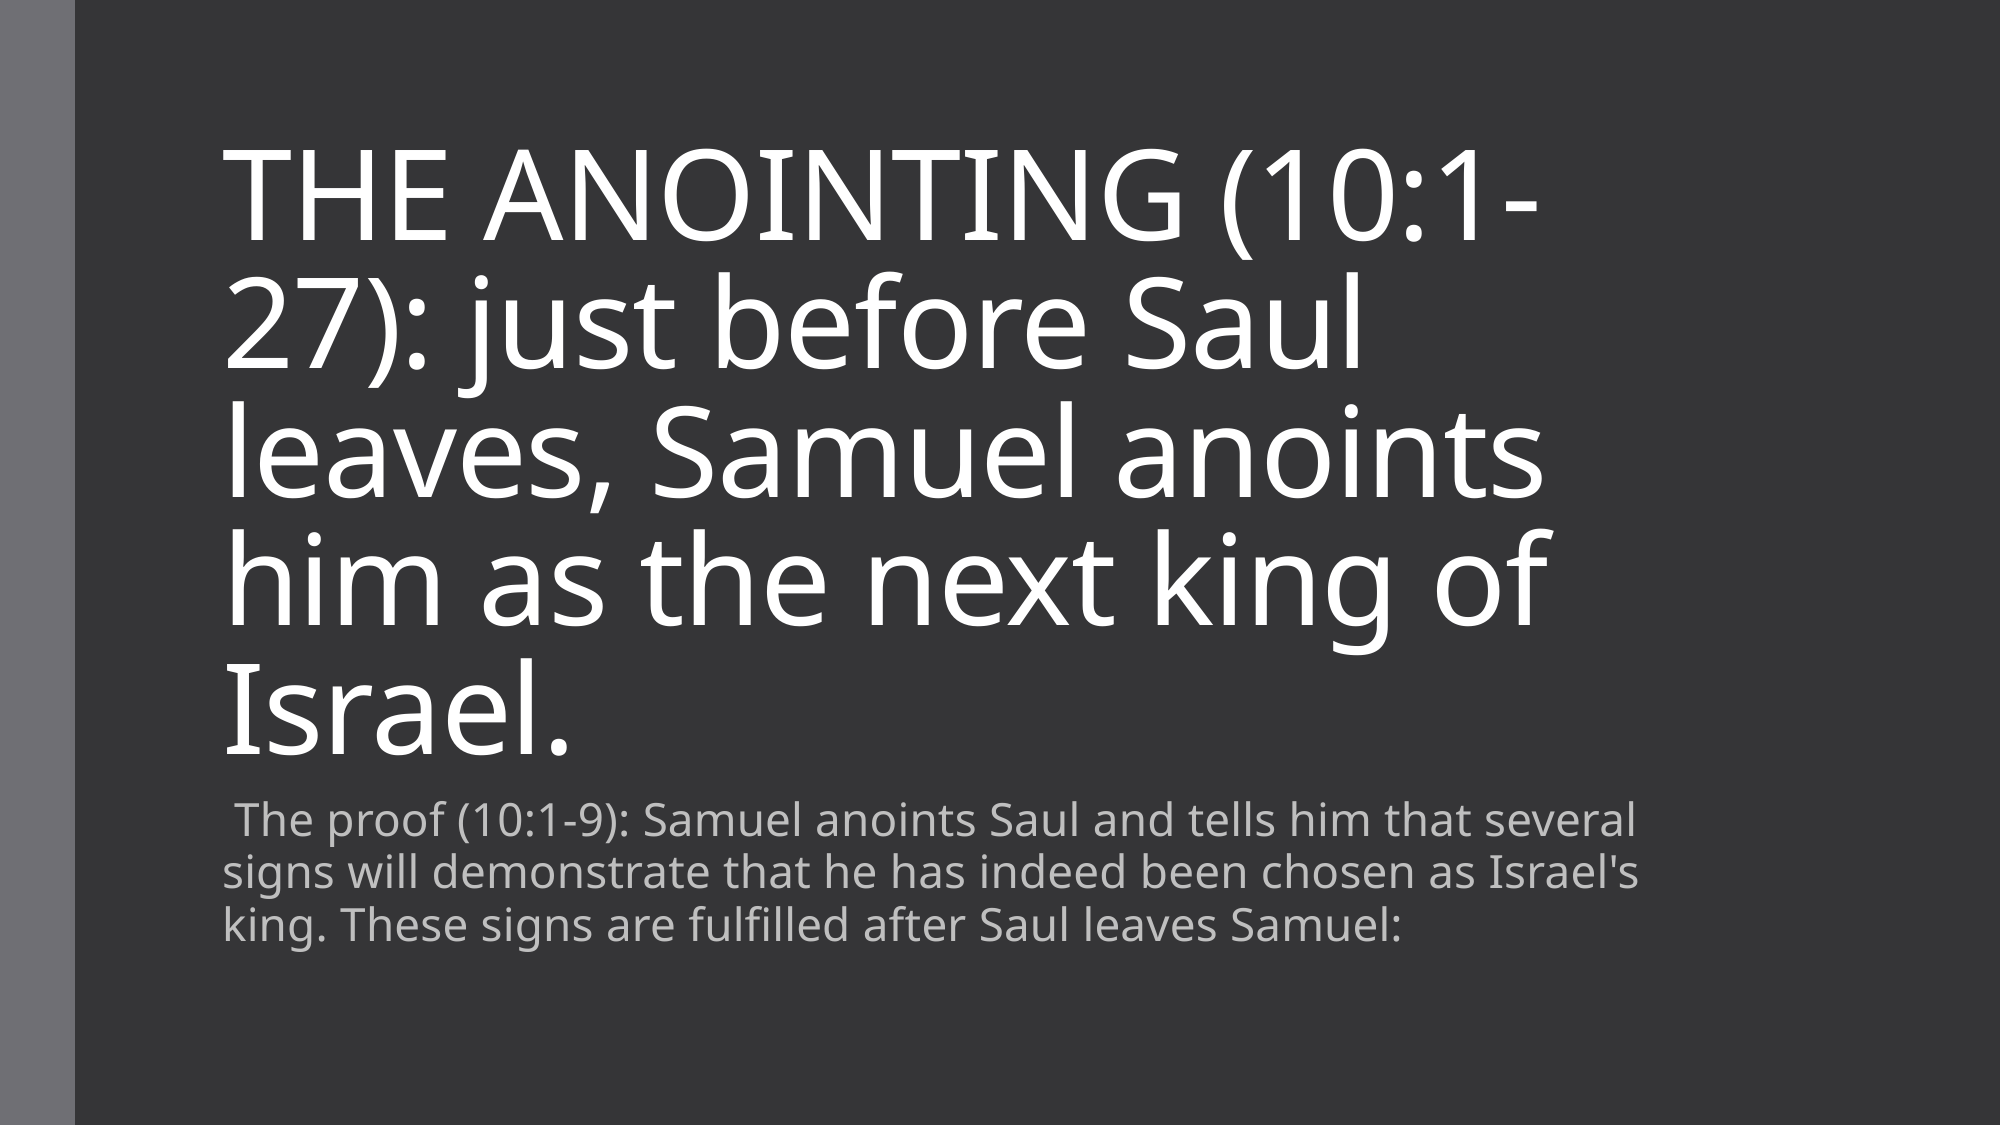

# THE ANOINTING (10:1-27): just before Saul leaves, Samuel anoints him as the next king of Israel.
 The proof (10:1-9): Samuel anoints Saul and tells him that several signs will demonstrate that he has indeed been chosen as Israel's king. These signs are fulfilled after Saul leaves Samuel: